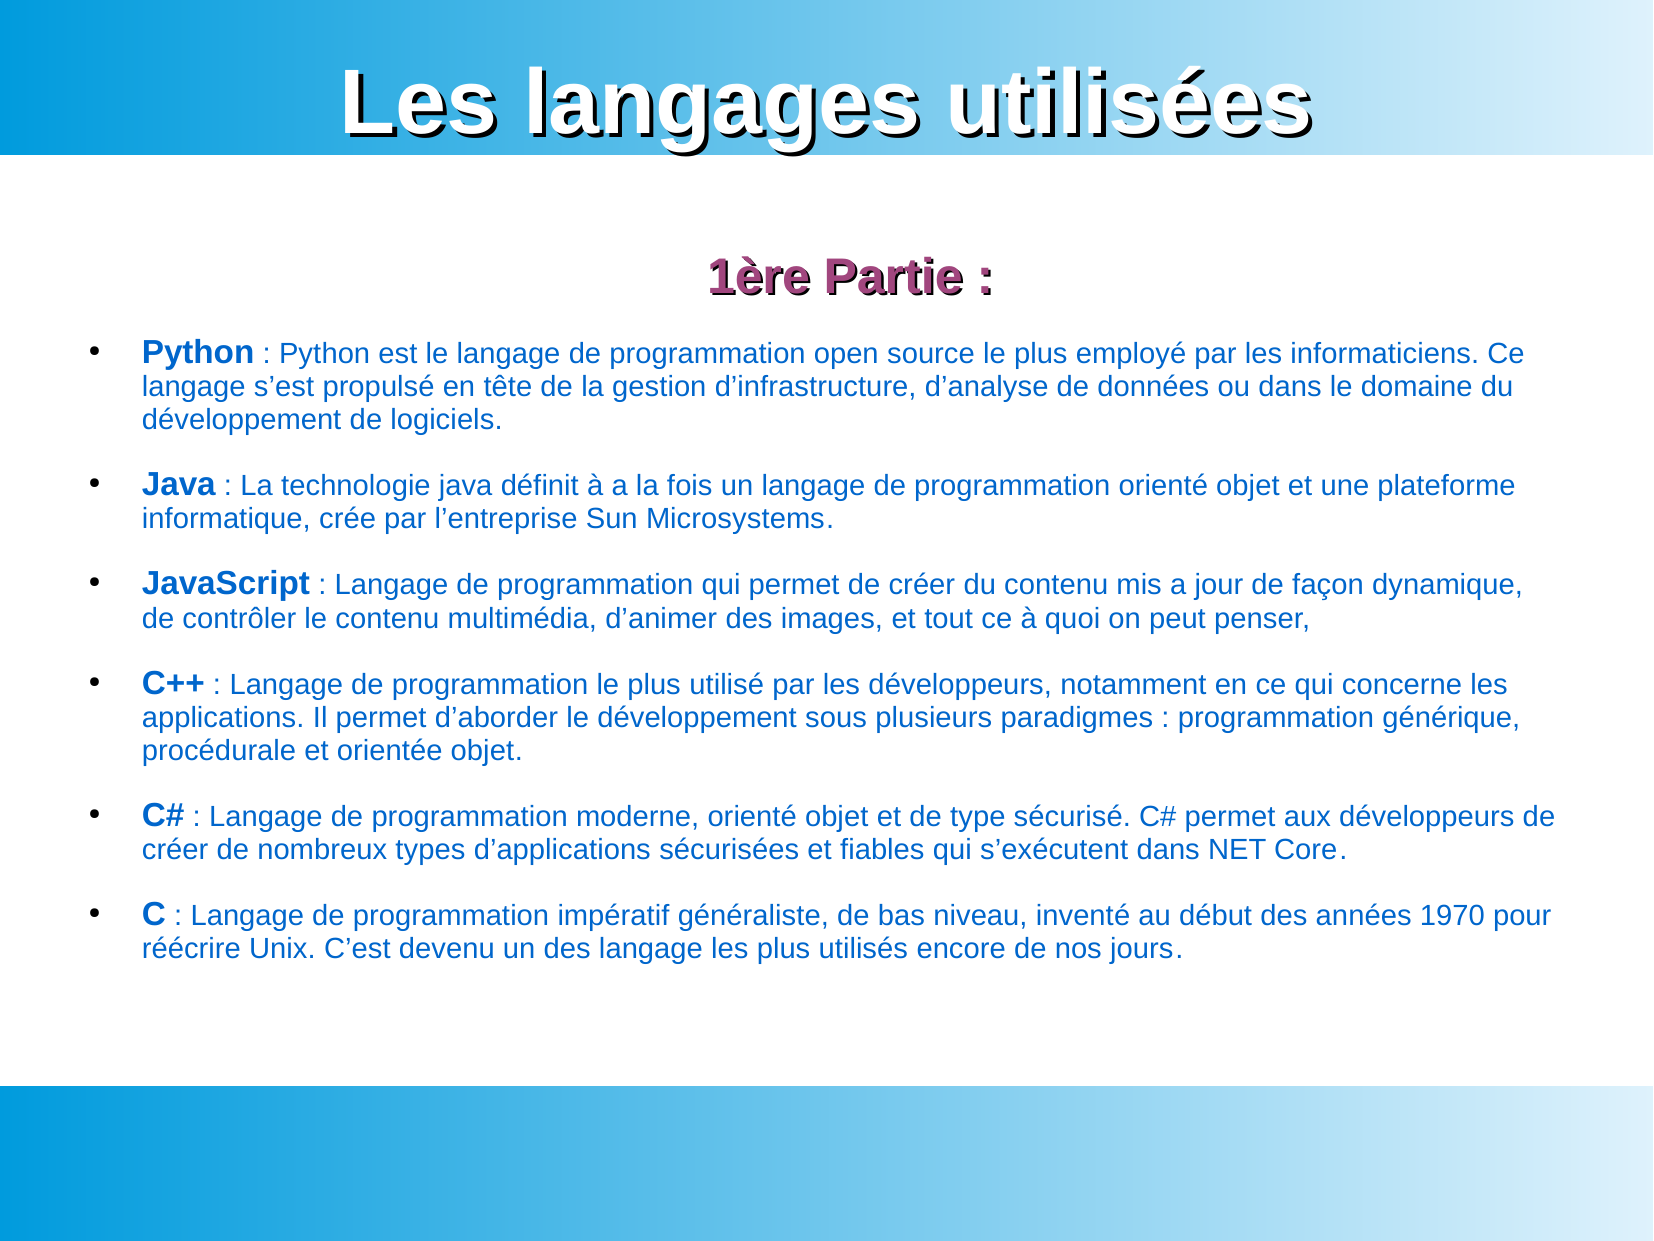

# Les langages utilisées
1ère Partie :
Python : Python est le langage de programmation open source le plus employé par les informaticiens. Ce langage s’est propulsé en tête de la gestion d’infrastructure, d’analyse de données ou dans le domaine du développement de logiciels.
Java : La technologie java définit à a la fois un langage de programmation orienté objet et une plateforme informatique, crée par l’entreprise Sun Microsystems.
JavaScript : Langage de programmation qui permet de créer du contenu mis a jour de façon dynamique, de contrôler le contenu multimédia, d’animer des images, et tout ce à quoi on peut penser,
C++ : Langage de programmation le plus utilisé par les développeurs, notamment en ce qui concerne les applications. Il permet d’aborder le développement sous plusieurs paradigmes : programmation générique, procédurale et orientée objet.
C# : Langage de programmation moderne, orienté objet et de type sécurisé. C# permet aux développeurs de créer de nombreux types d’applications sécurisées et fiables qui s’exécutent dans NET Core.
C : Langage de programmation impératif généraliste, de bas niveau, inventé au début des années 1970 pour réécrire Unix. C’est devenu un des langage les plus utilisés encore de nos jours.